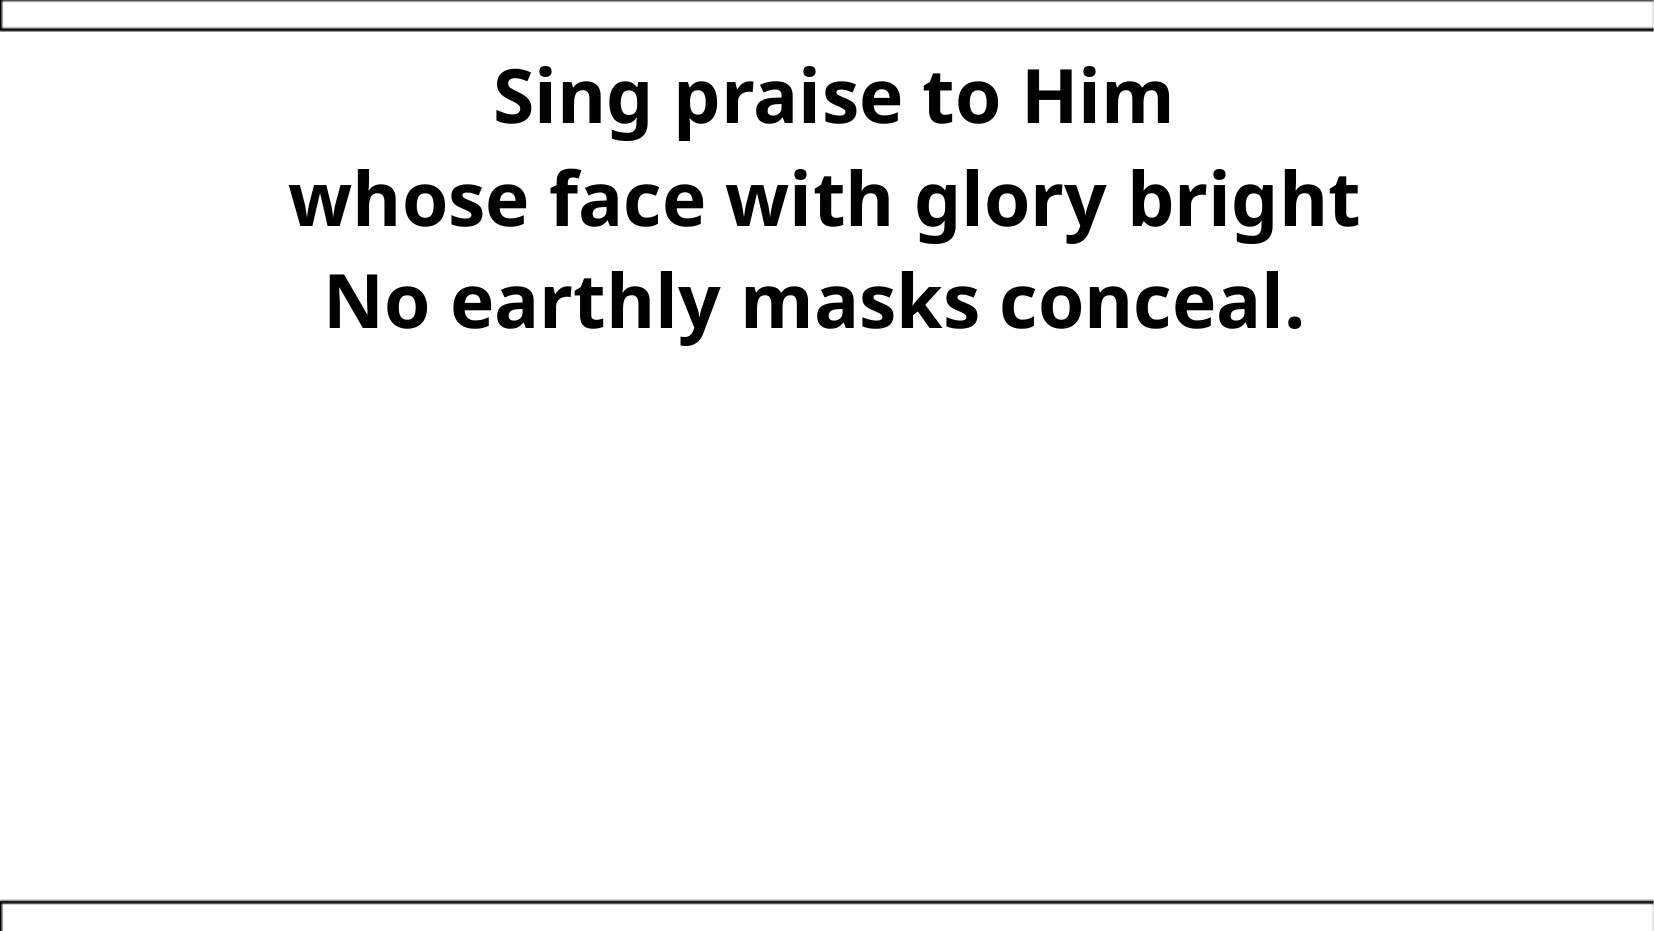

Sing praise to Him
whose face with glory bright
No earthly masks conceal.